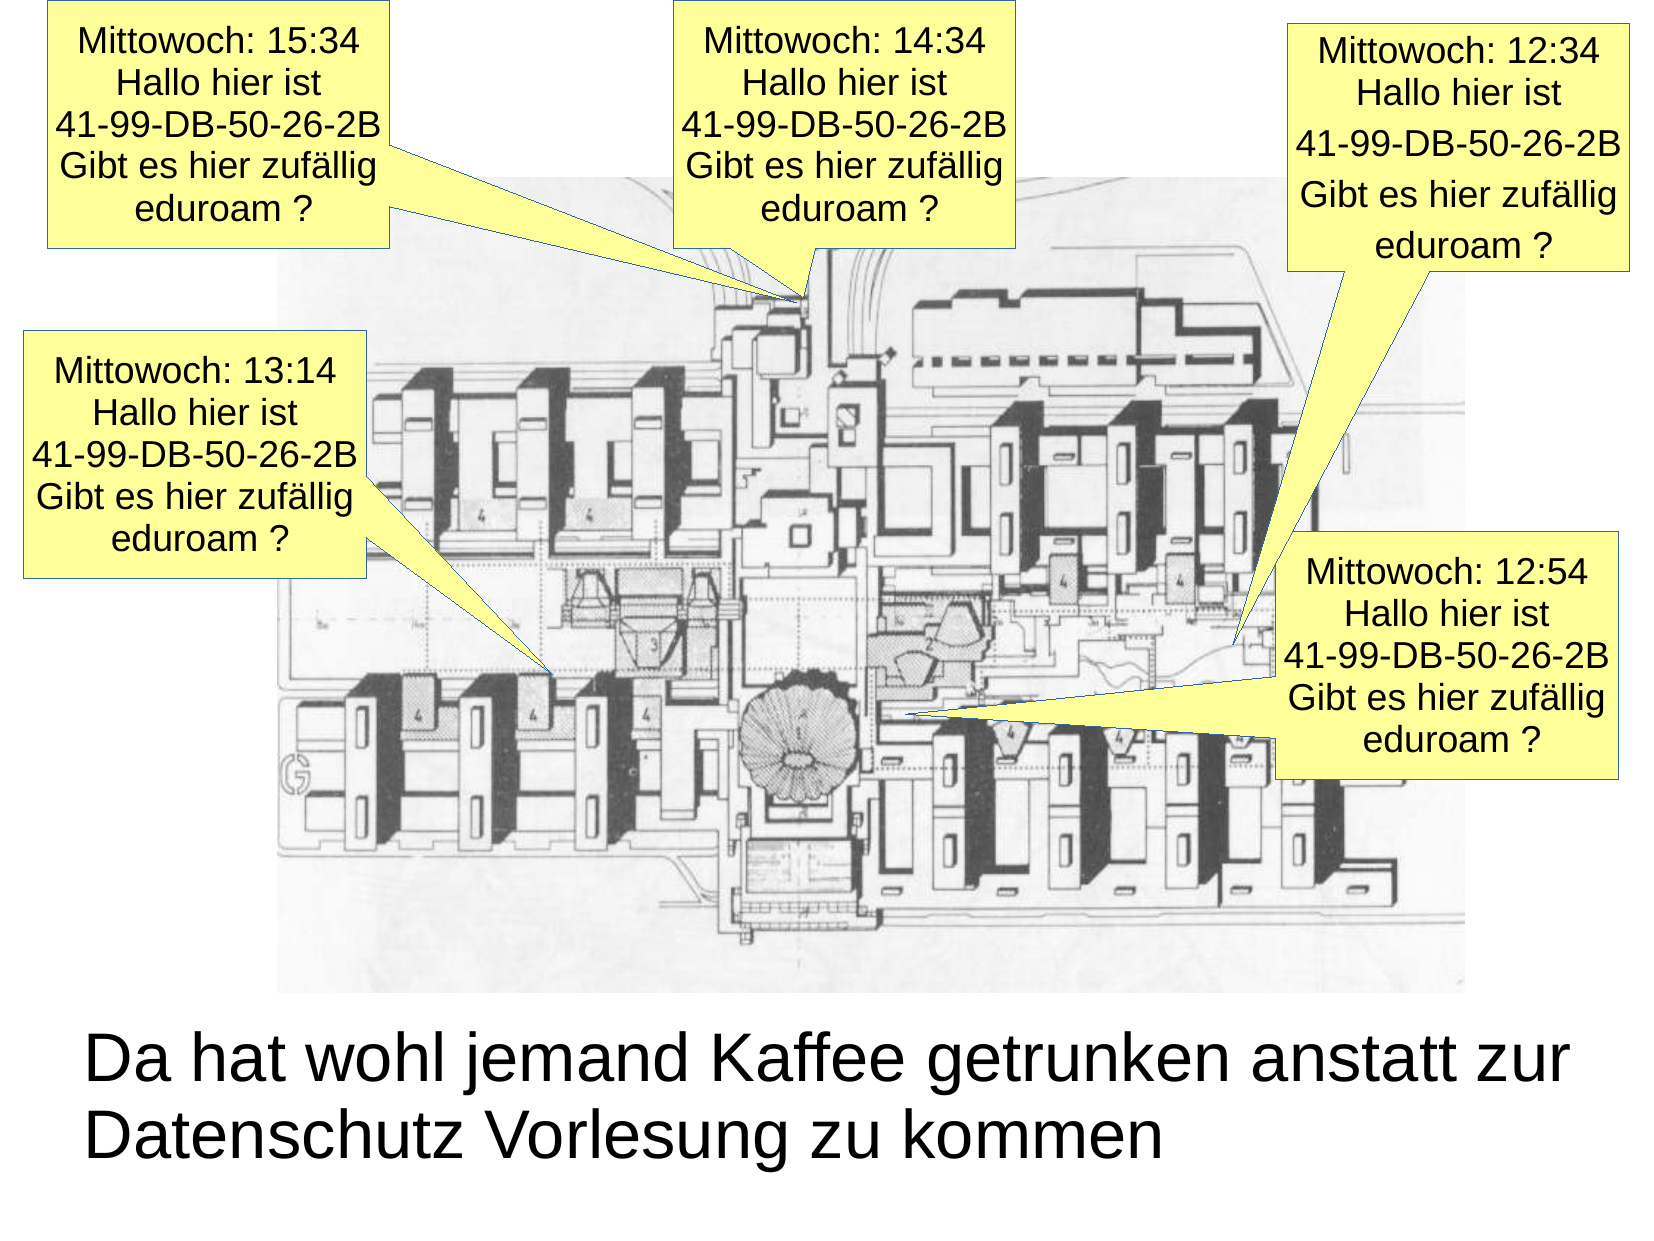

Mittowoch: 15:34
Hallo hier ist
41-99-DB-50-26-2B
Gibt es hier zufällig
 eduroam ?
Mittowoch: 14:34
Hallo hier ist
41-99-DB-50-26-2B
Gibt es hier zufällig
 eduroam ?
Mittowoch: 12:34
Hallo hier ist
41-99-DB-50-26-2B
Gibt es hier zufällig
 eduroam ?
Mittowoch: 13:14
Hallo hier ist
41-99-DB-50-26-2B
Gibt es hier zufällig
 eduroam ?
Mittowoch: 12:54
Hallo hier ist
41-99-DB-50-26-2B
Gibt es hier zufällig
 eduroam ?
Da hat wohl jemand Kaffee getrunken anstatt zur
Datenschutz Vorlesung zu kommen